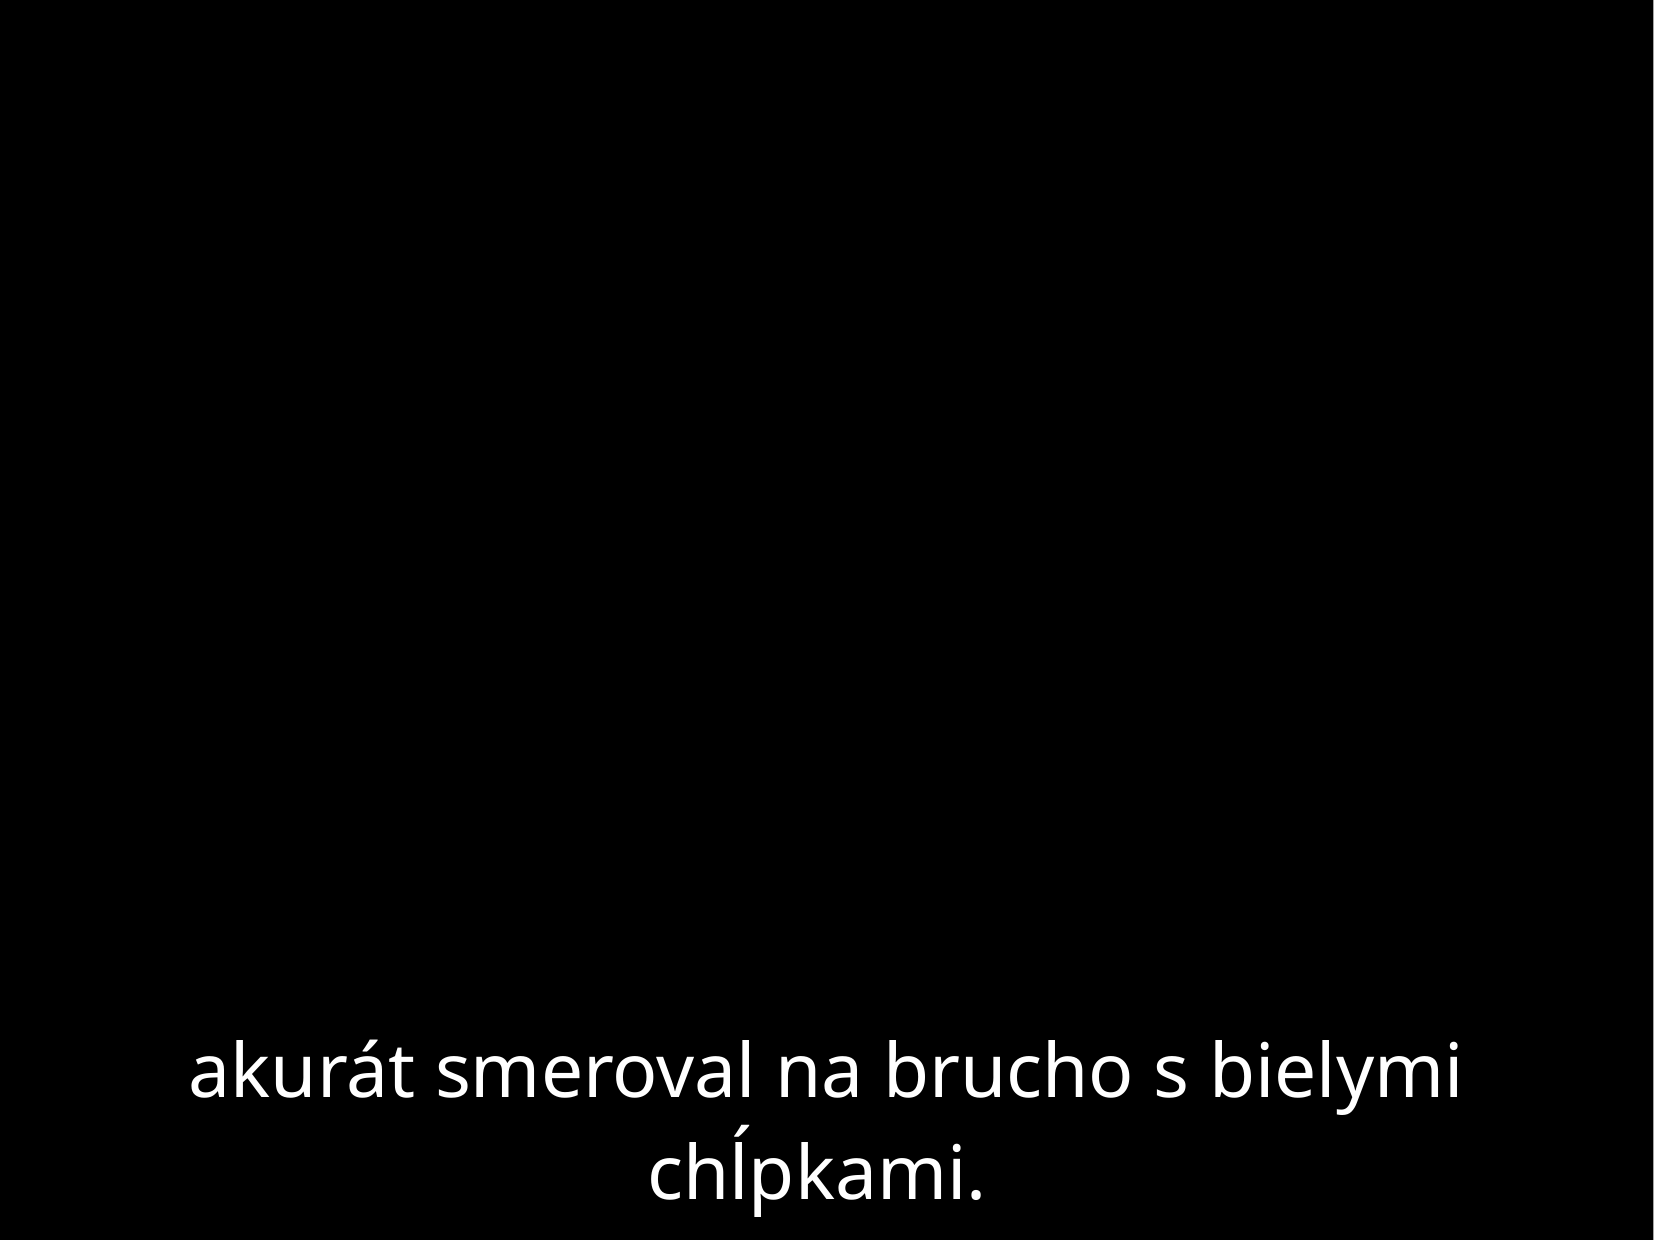

# akurát smeroval na brucho s bielymi chĺpkami.